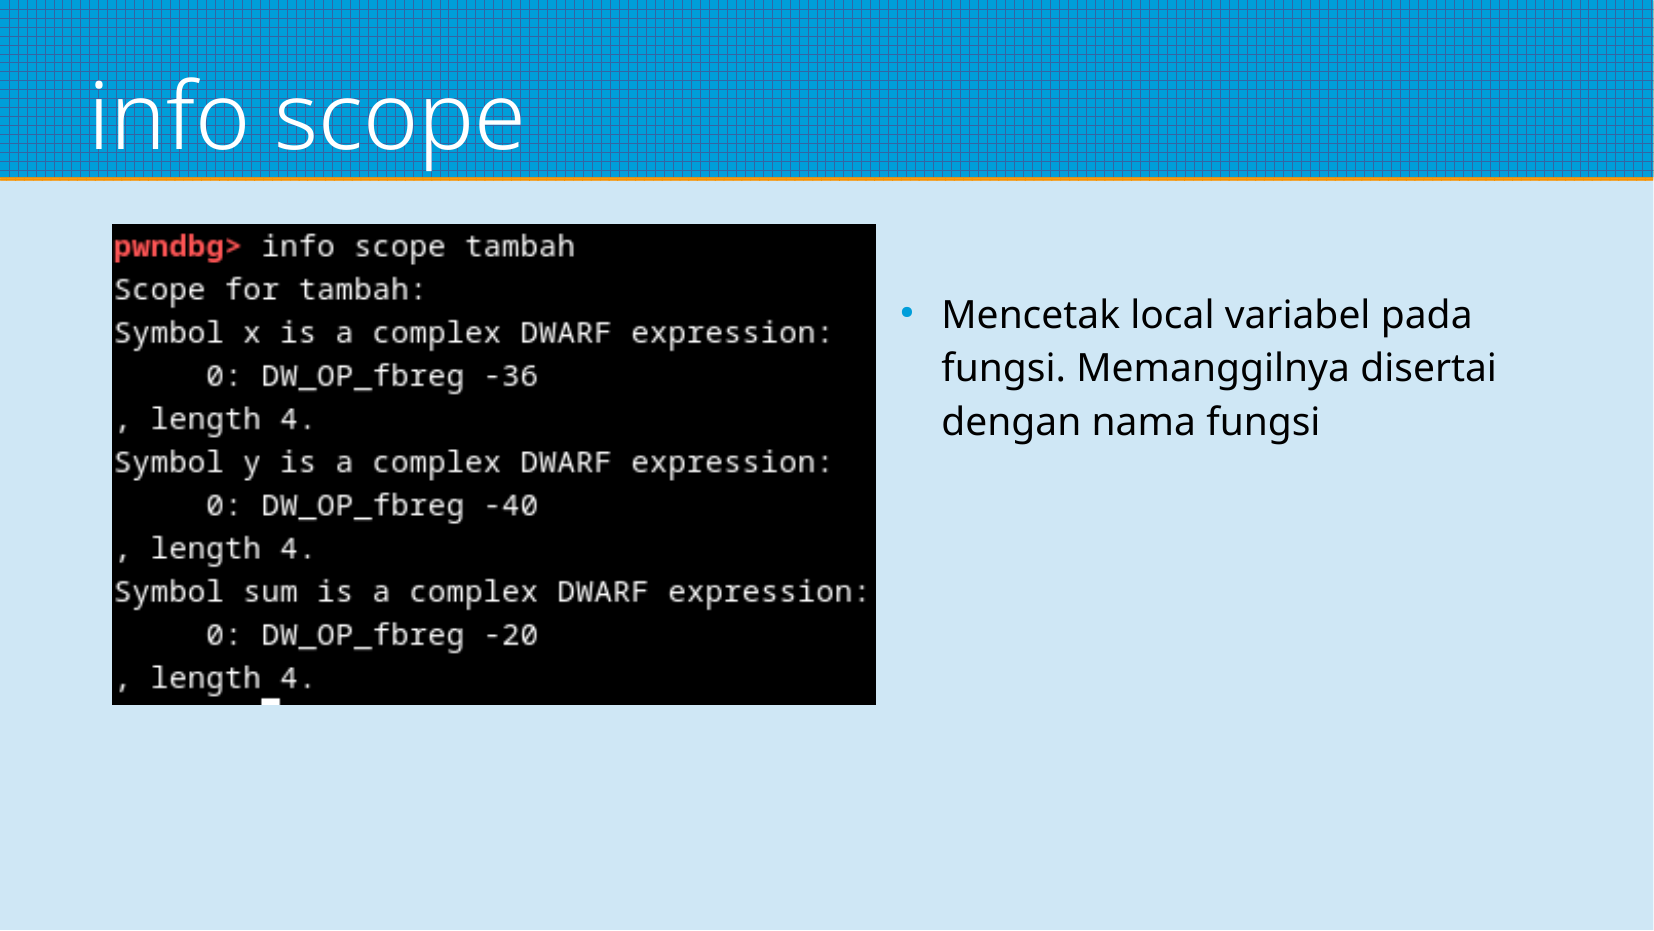

# info scope
Mencetak local variabel pada fungsi. Memanggilnya disertai dengan nama fungsi